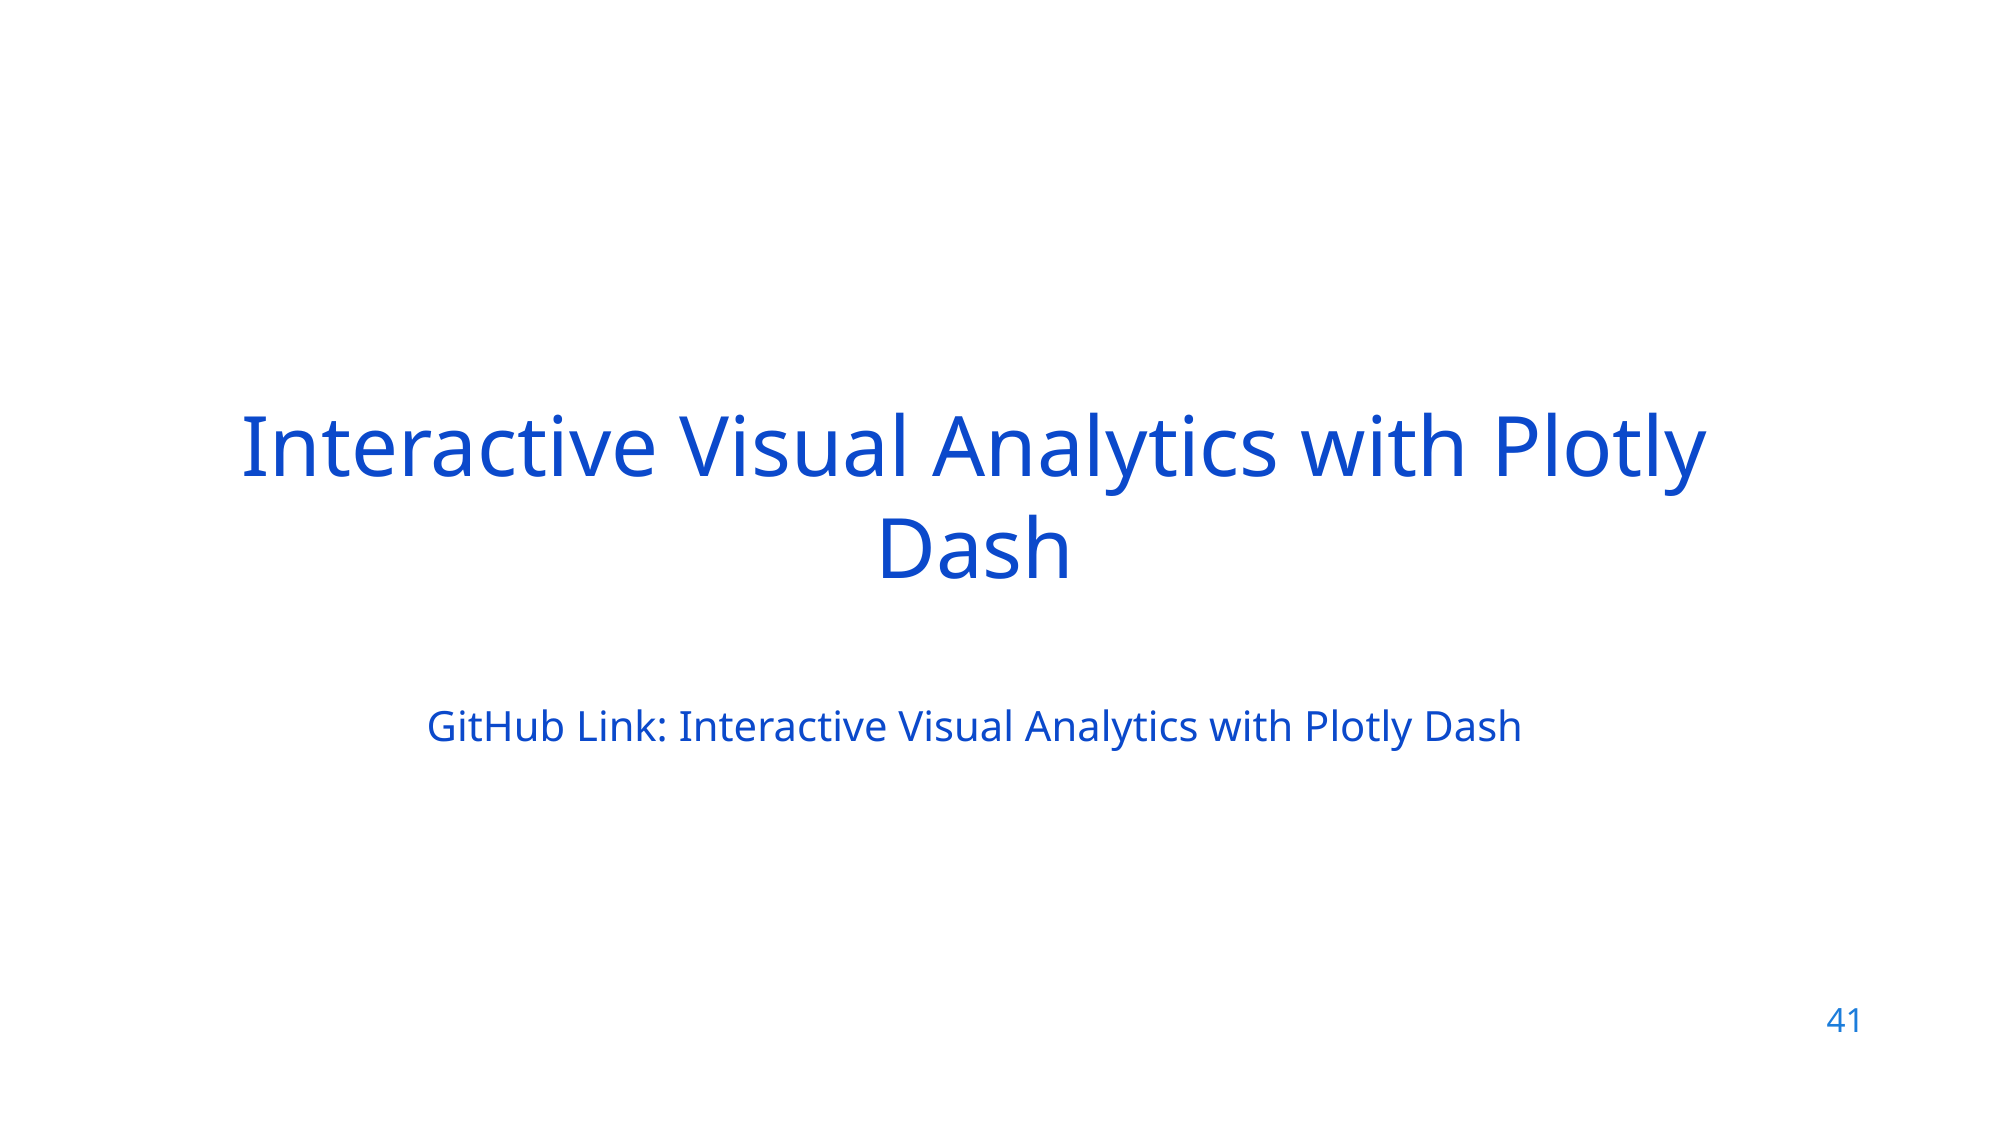

Interactive Visual Analytics with Plotly Dash
GitHub Link: Interactive Visual Analytics with Plotly Dash
41